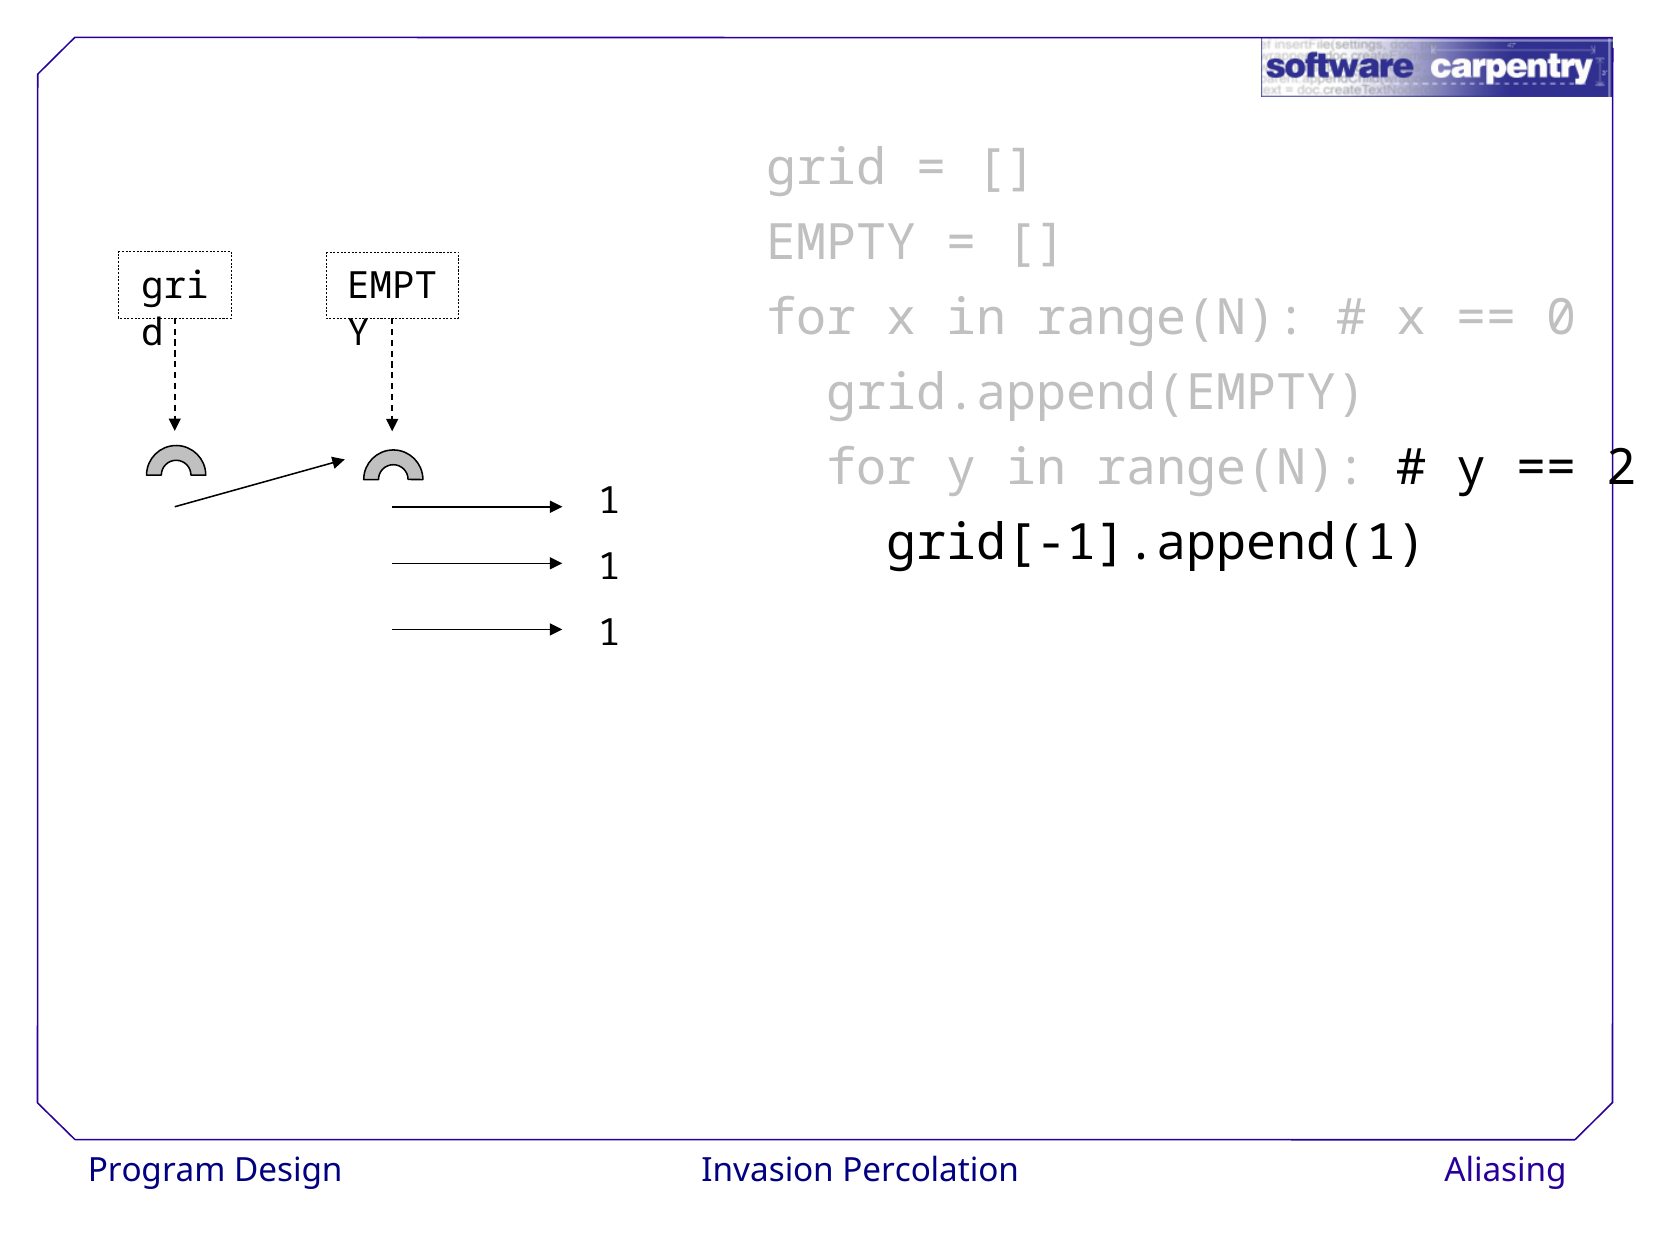

grid = []
EMPTY = []
for x in range(N): # x == 0
 grid.append(EMPTY)
 for y in range(N): # y == 2
 grid[-1].append(1)
grid
EMPTY
1
| |
| --- |
| |
| --- |
| |
| |
1
1